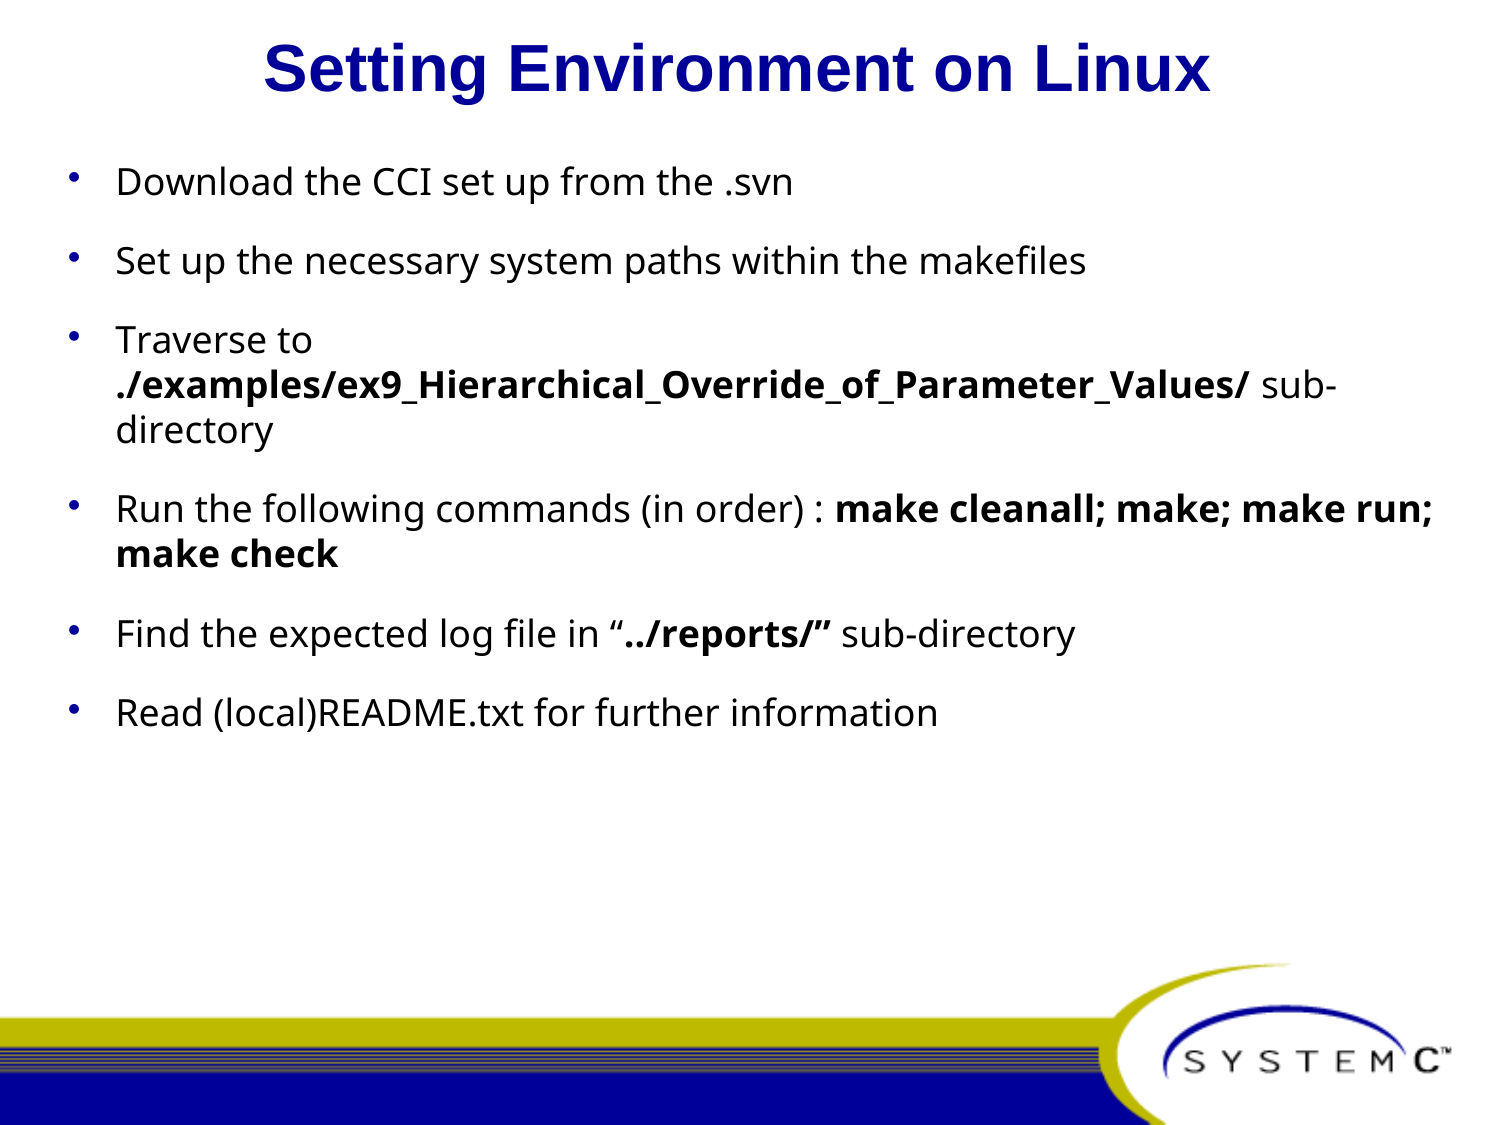

Setting Environment on Linux
Download the CCI set up from the .svn
Set up the necessary system paths within the makefiles
Traverse to ./examples/ex9_Hierarchical_Override_of_Parameter_Values/ sub-directory
Run the following commands (in order) : make cleanall; make; make run; make check
Find the expected log file in “../reports/” sub-directory
Read (local)README.txt for further information